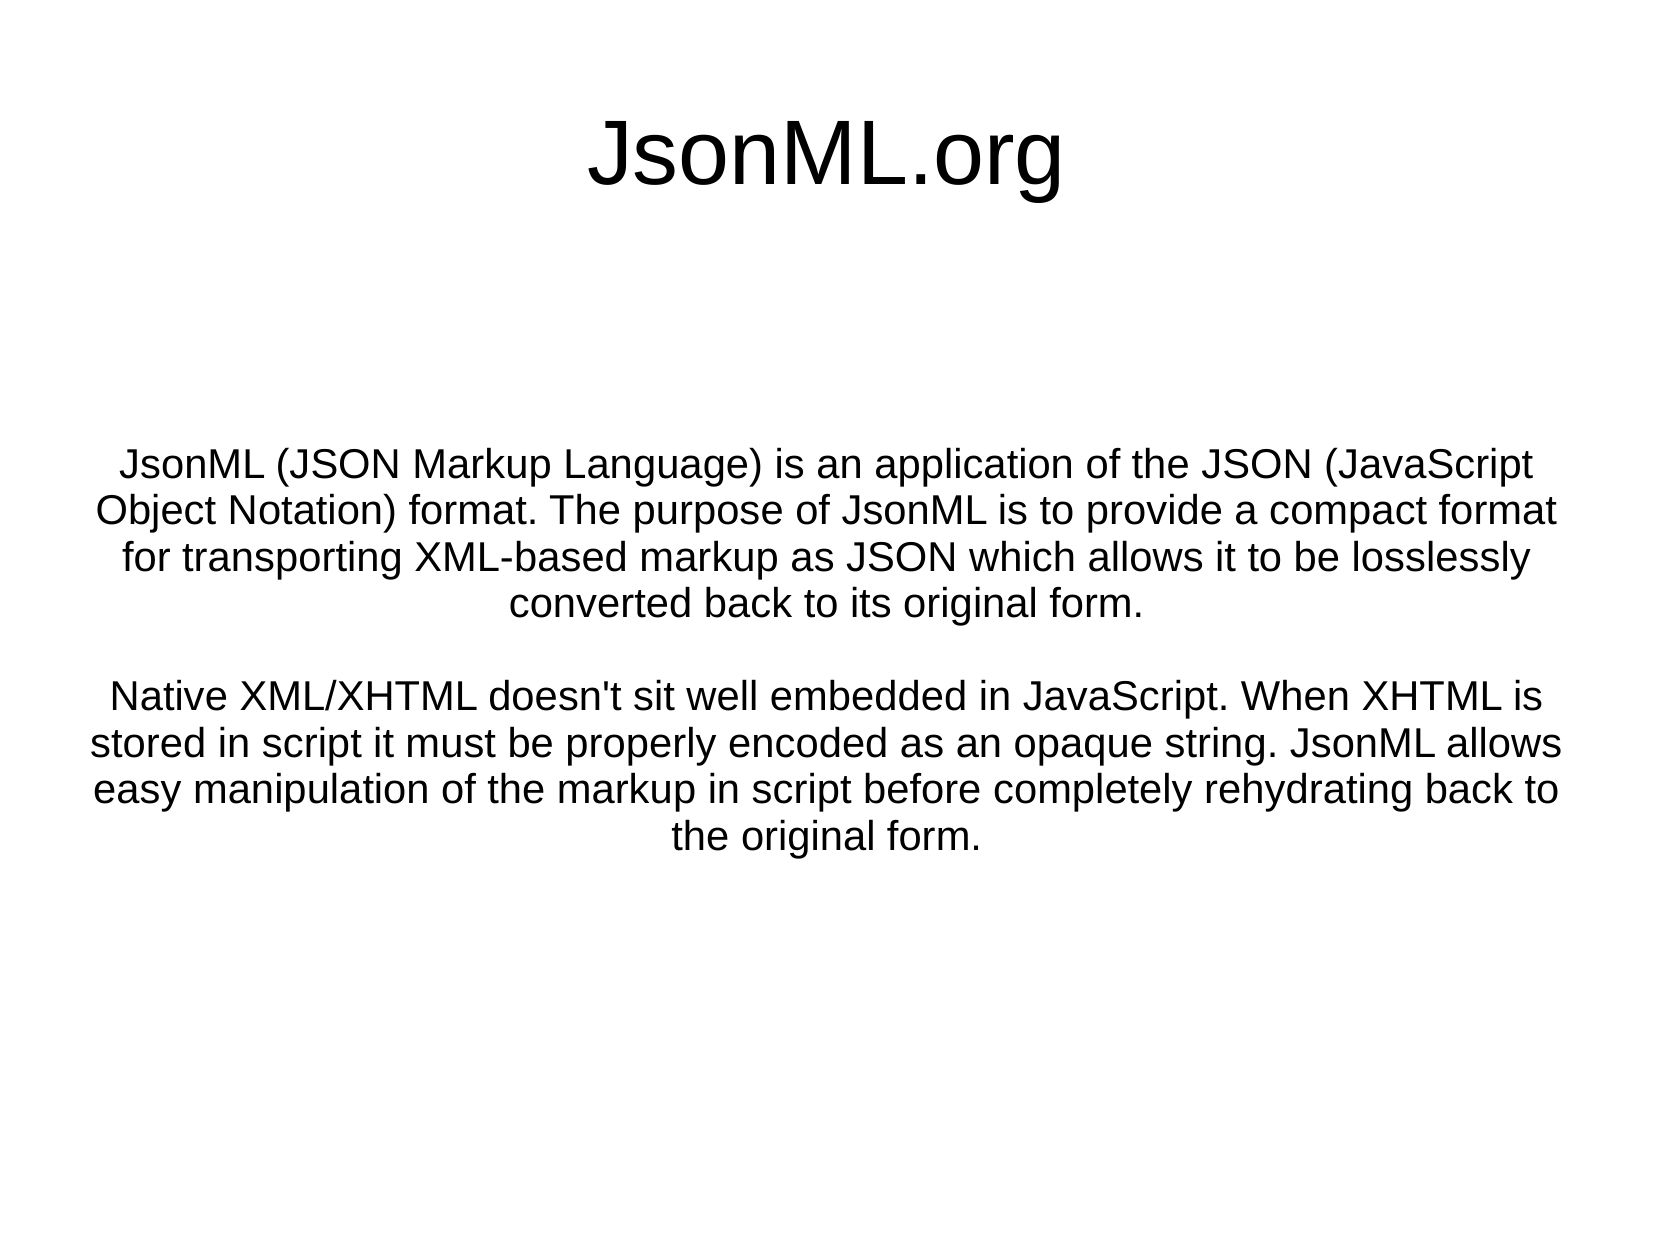

JsonML.org
# JsonML (JSON Markup Language) is an application of the JSON (JavaScript Object Notation) format. The purpose of JsonML is to provide a compact format for transporting XML-based markup as JSON which allows it to be losslessly converted back to its original form.
Native XML/XHTML doesn't sit well embedded in JavaScript. When XHTML is stored in script it must be properly encoded as an opaque string. JsonML allows easy manipulation of the markup in script before completely rehydrating back to the original form.